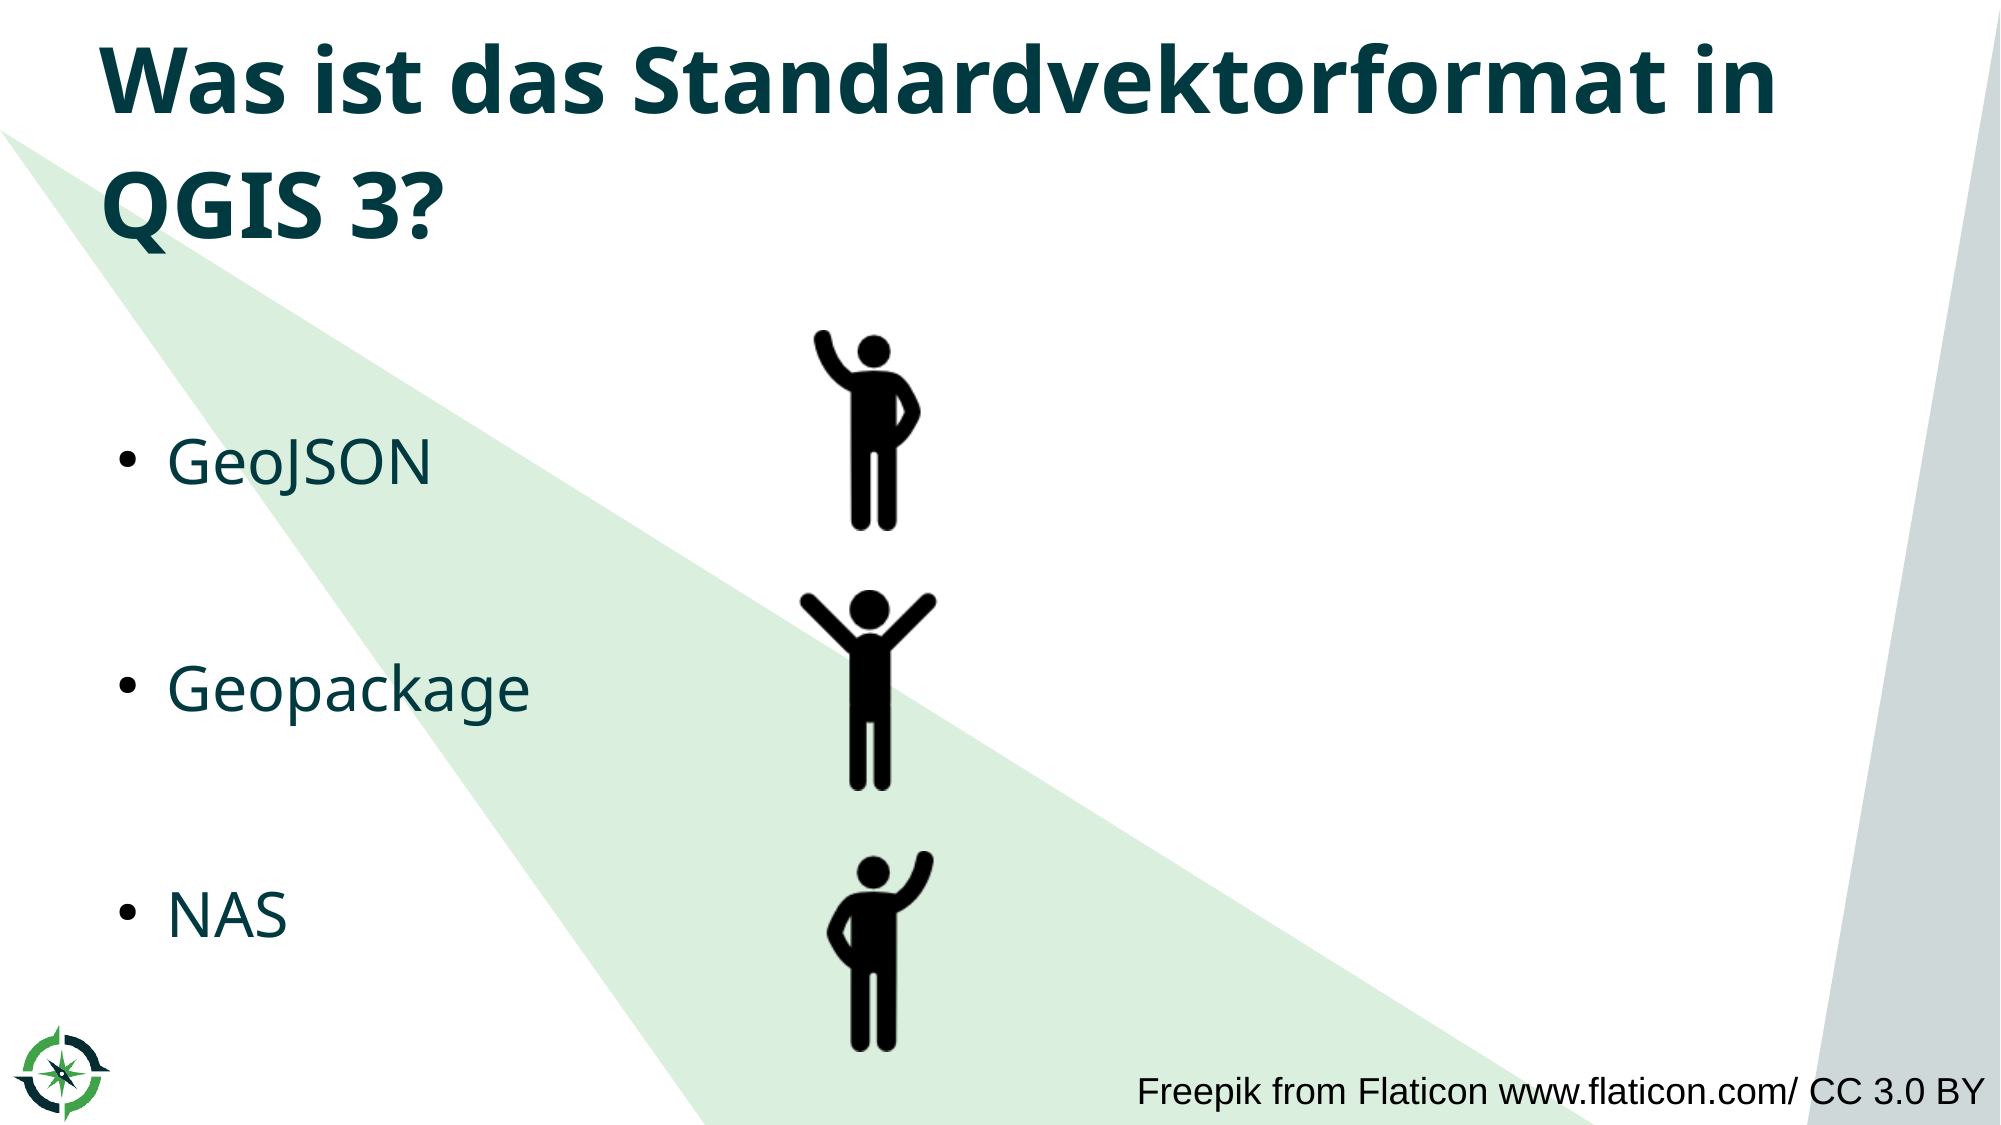

# Was ist das Standardvektorformat in QGIS 3?
GeoJSON
Geopackage
NAS
Freepik from Flaticon www.flaticon.com/ CC 3.0 BY